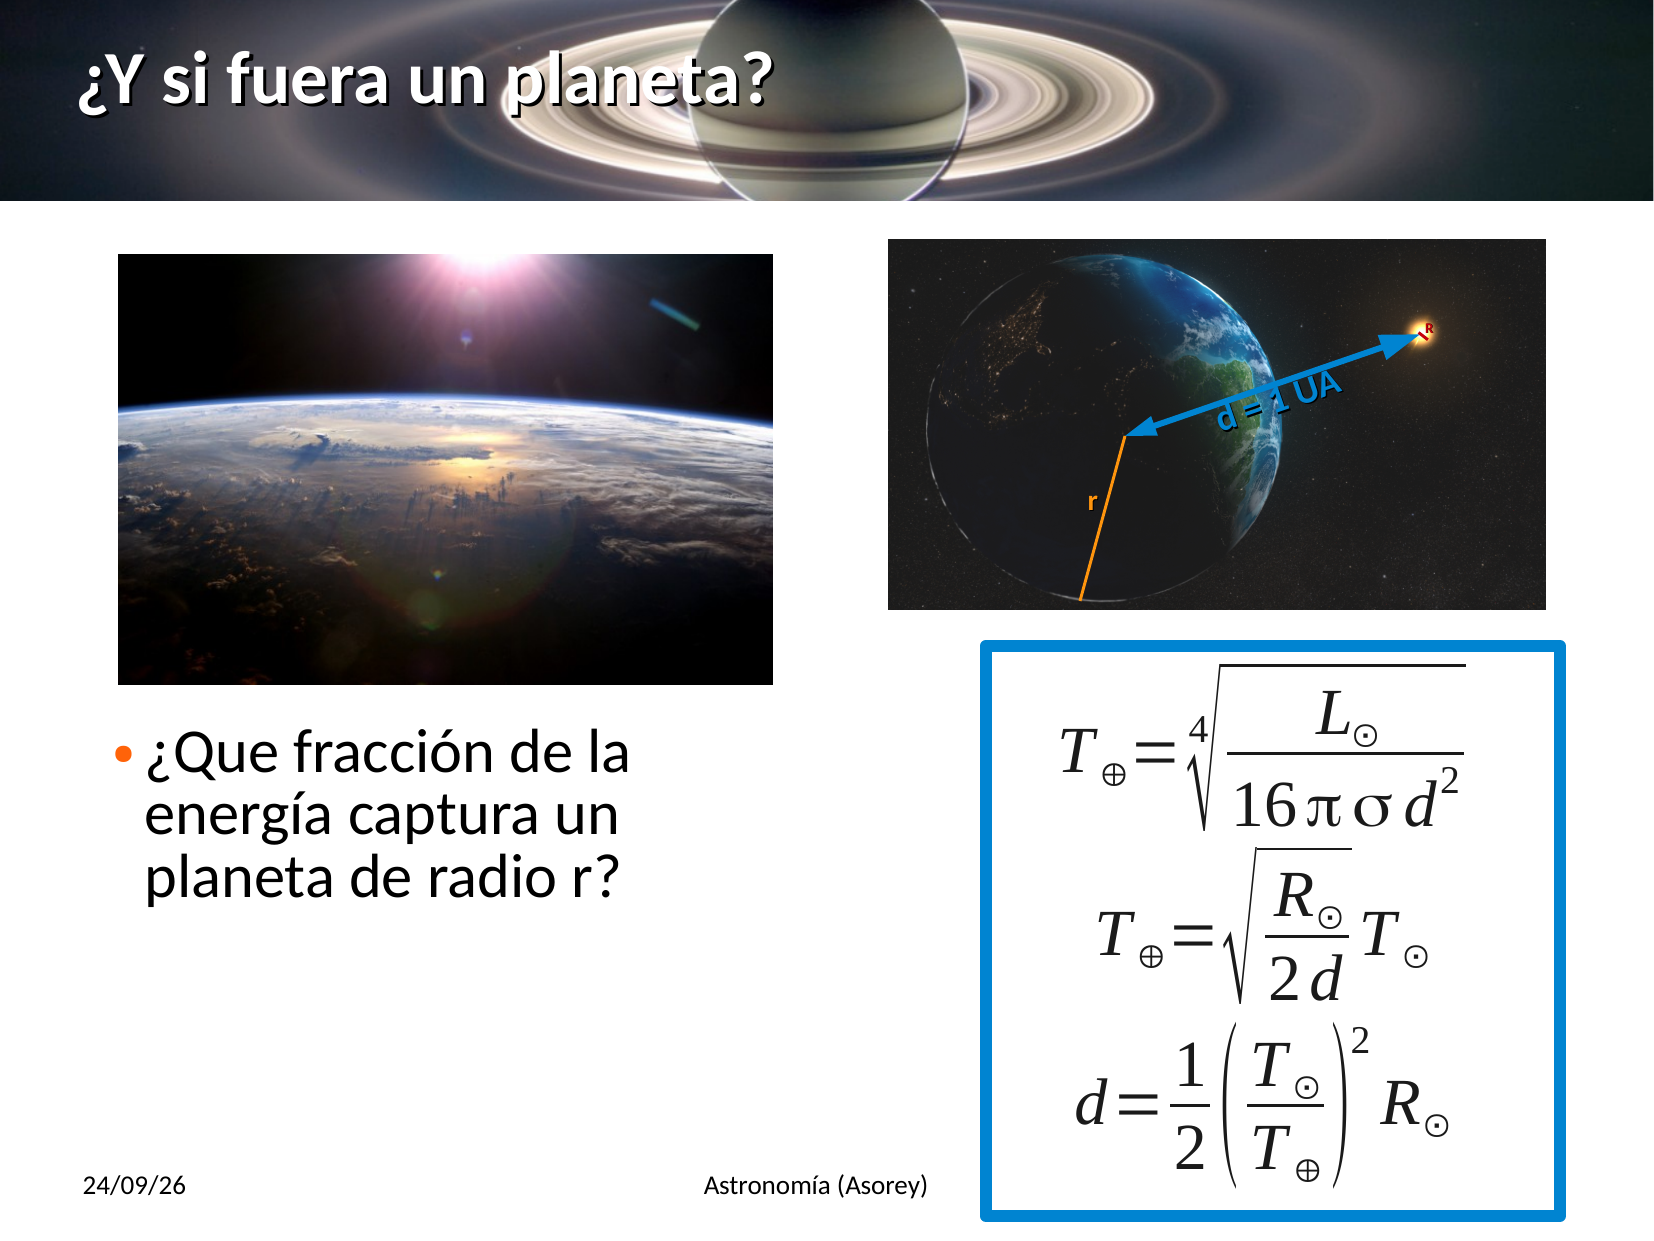

# ¿Y si fuera un planeta?
R
d = 1 UA
r
¿Que fracción de la energía captura un planeta de radio r?
Astronomía (Asorey)
7